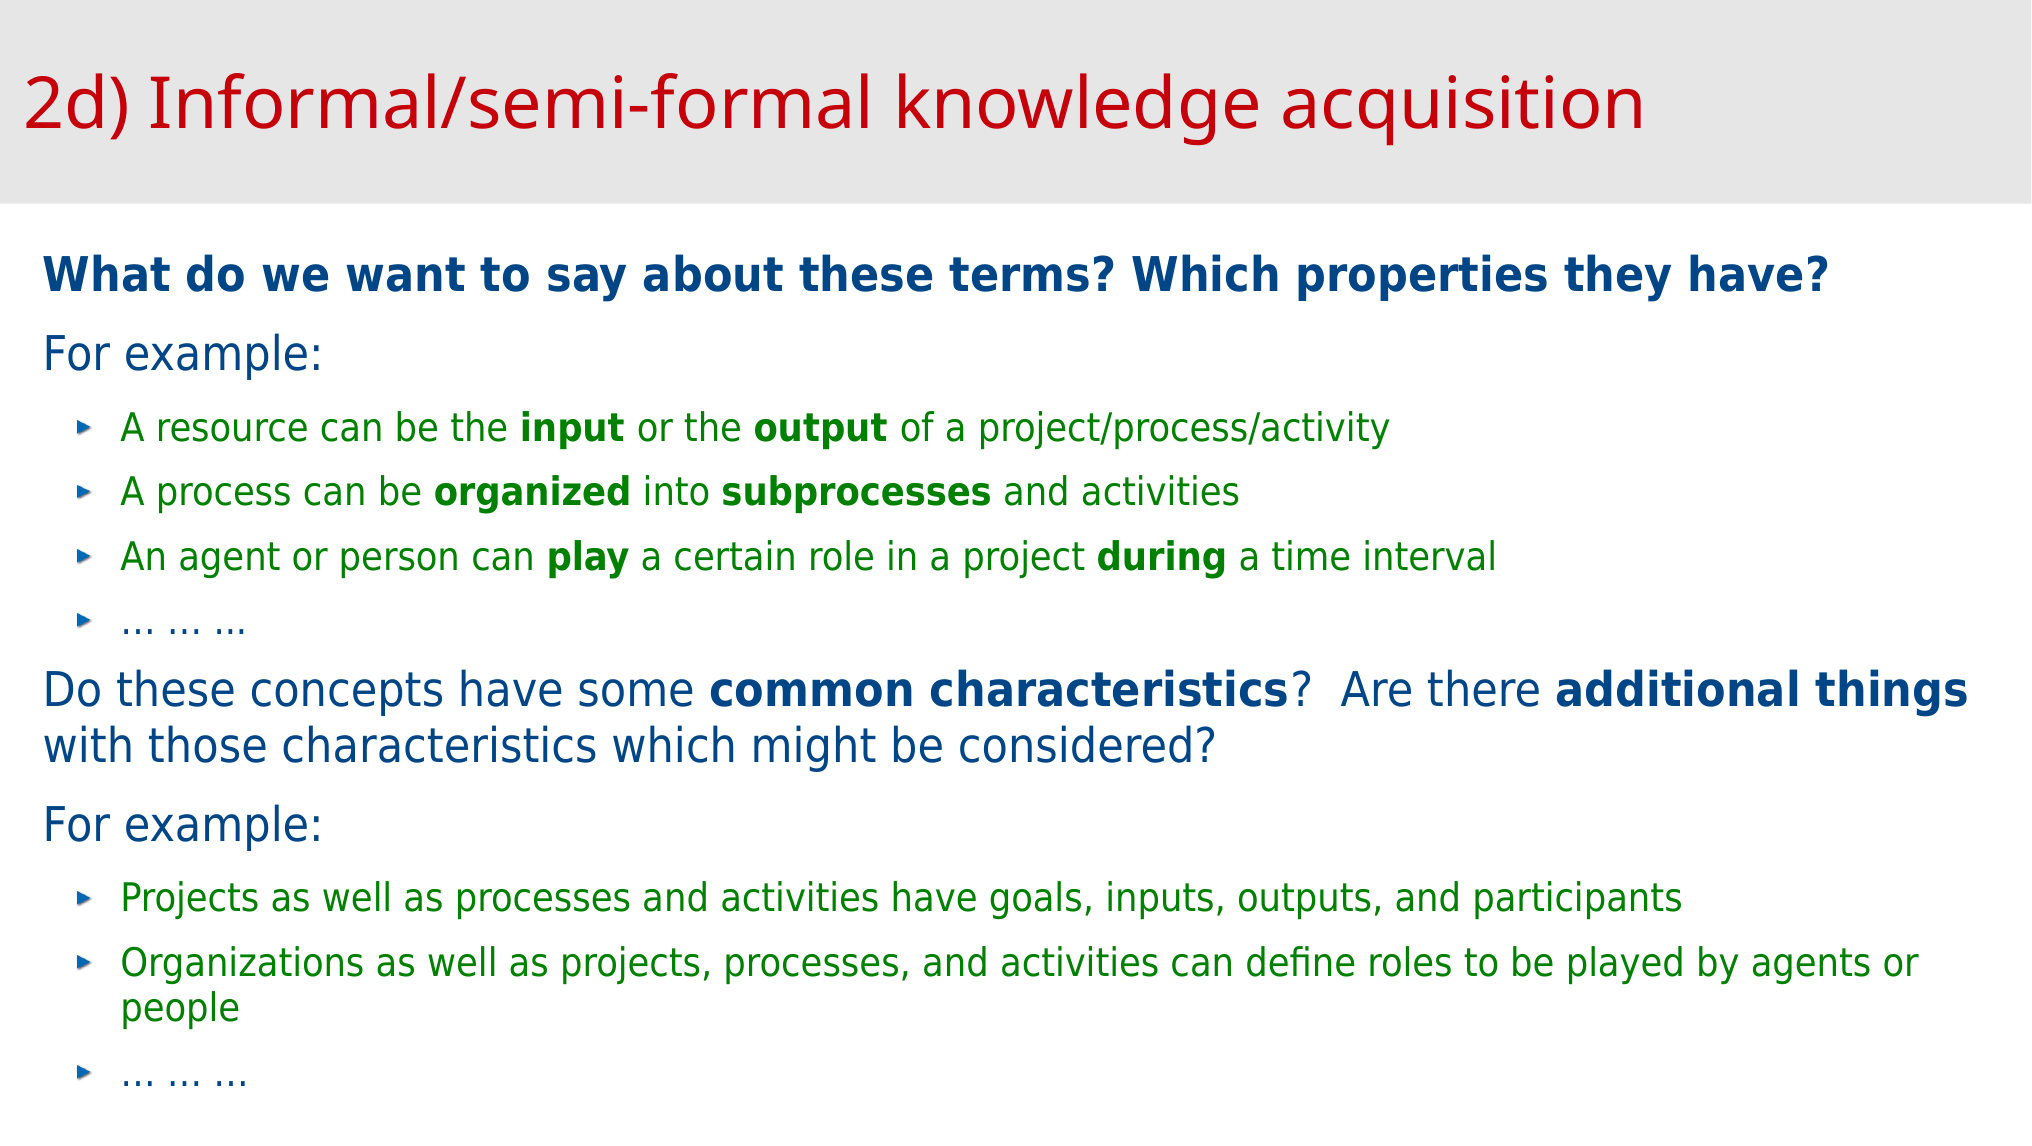

# 2d) Informal/semi-formal knowledge acquisition
What do we want to say about these terms? Which properties they have?
For example:
A resource can be the input or the output of a project/process/activity
A process can be organized into subprocesses and activities
An agent or person can play a certain role in a project during a time interval
… … ...
Do these concepts have some common characteristics? Are there additional things with those characteristics which might be considered?
For example:
Projects as well as processes and activities have goals, inputs, outputs, and participants
Organizations as well as projects, processes, and activities can define roles to be played by agents or people
… … …